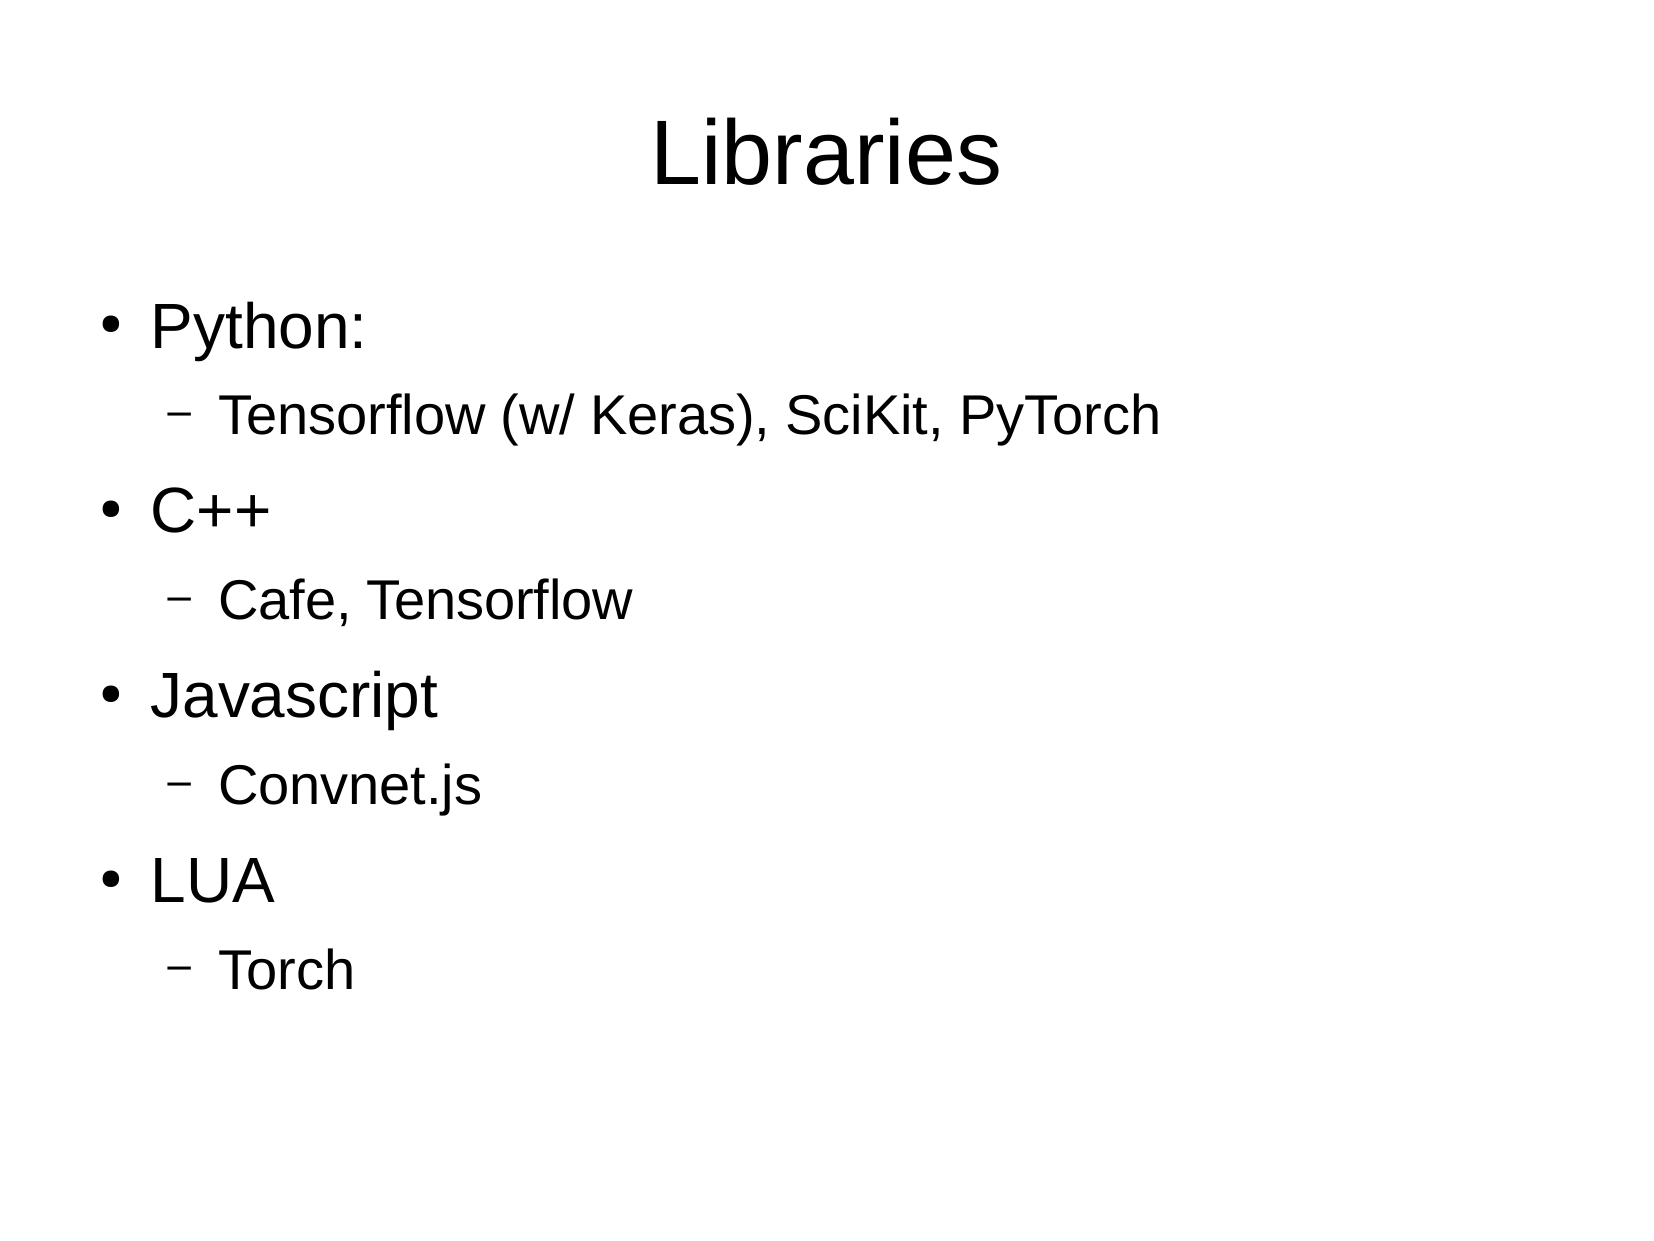

# Libraries
Python:
Tensorflow (w/ Keras), SciKit, PyTorch
C++
Cafe, Tensorflow
Javascript
Convnet.js
LUA
Torch